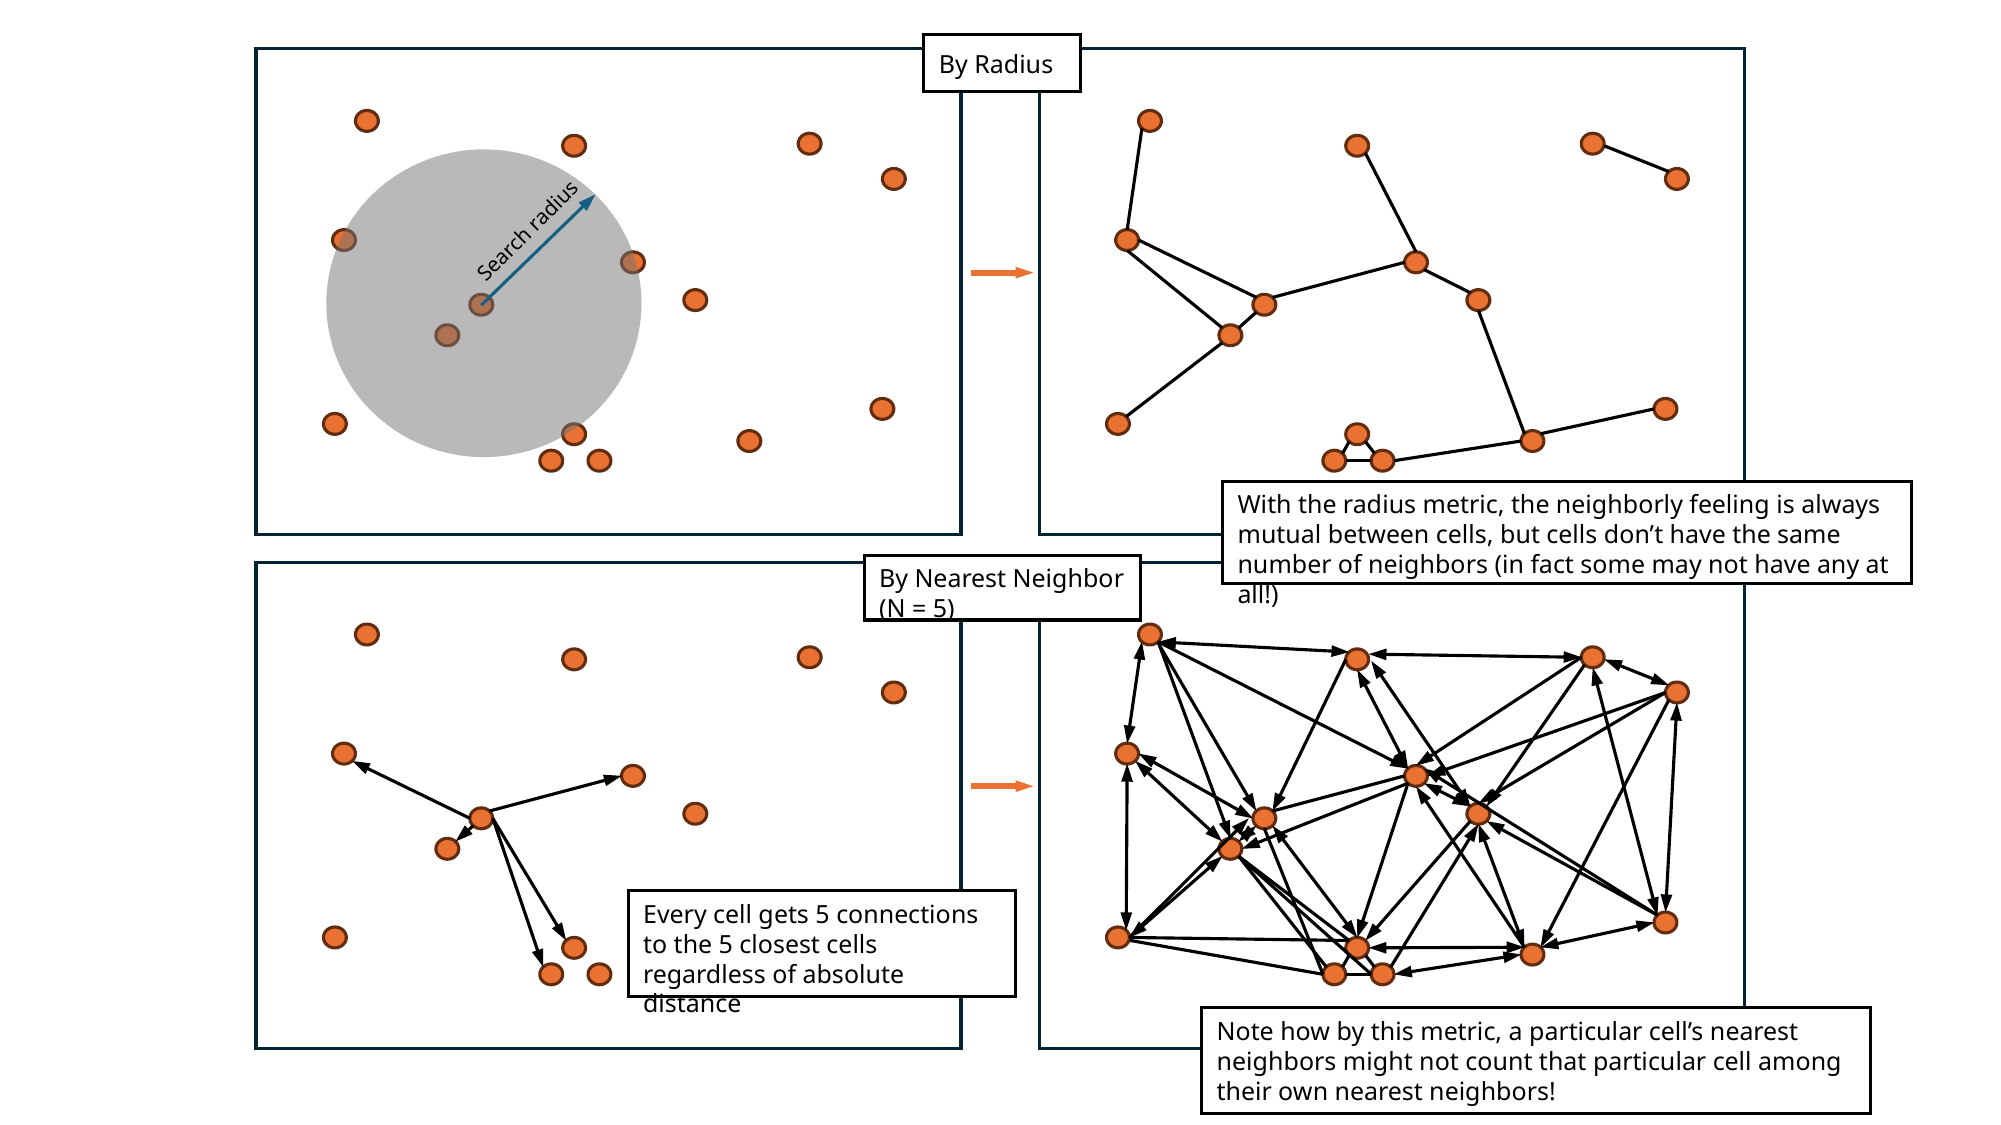

By Radius
Search radius
With the radius metric, the neighborly feeling is always mutual between cells, but cells don’t have the same number of neighbors (in fact some may not have any at all!)
By Nearest Neighbor (N = 5)
Every cell gets 5 connections to the 5 closest cells regardless of absolute distance
Note how by this metric, a particular cell’s nearest neighbors might not count that particular cell among their own nearest neighbors!